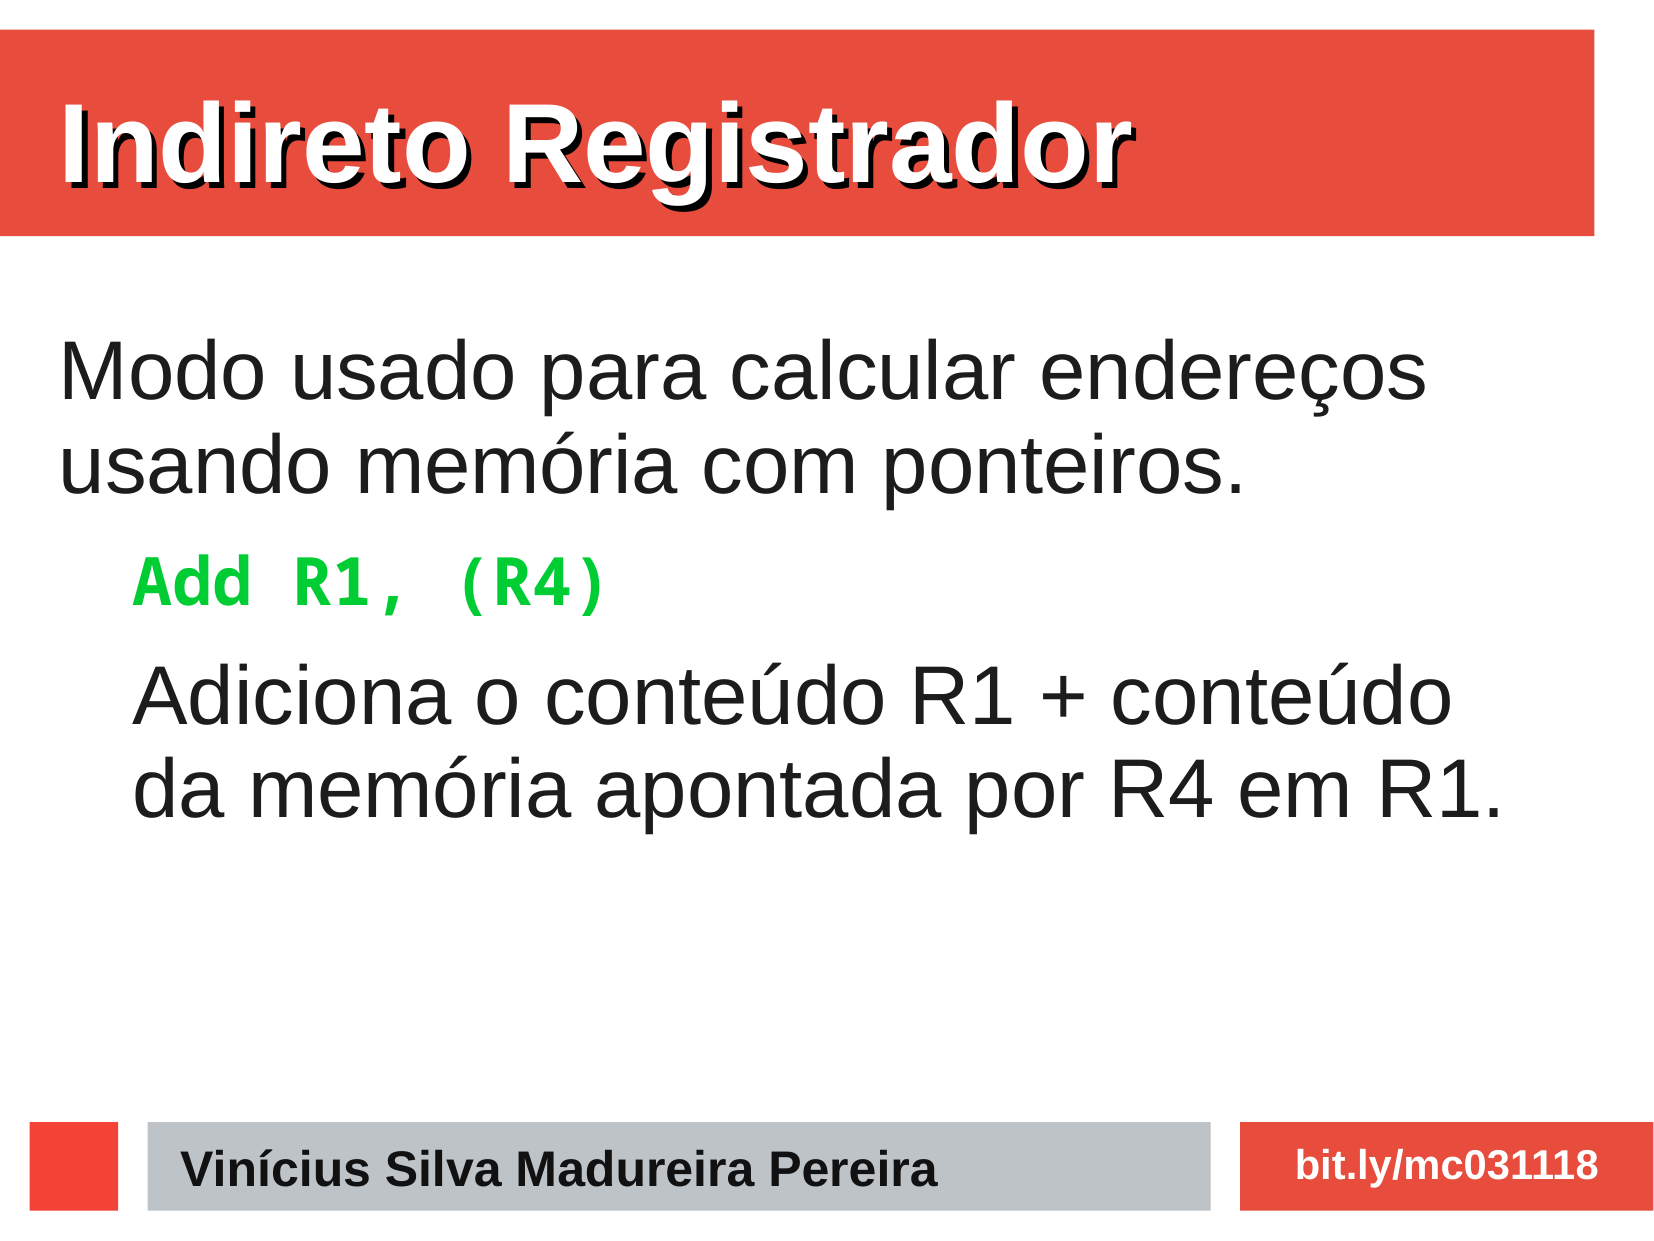

# Indireto Registrador
Modo usado para calcular endereços usando memória com ponteiros.
Add R1, (R4)
Adiciona o conteúdo R1 + conteúdo da memória apontada por R4 em R1.
Vinícius Silva Madureira Pereira
bit.ly/mc031118